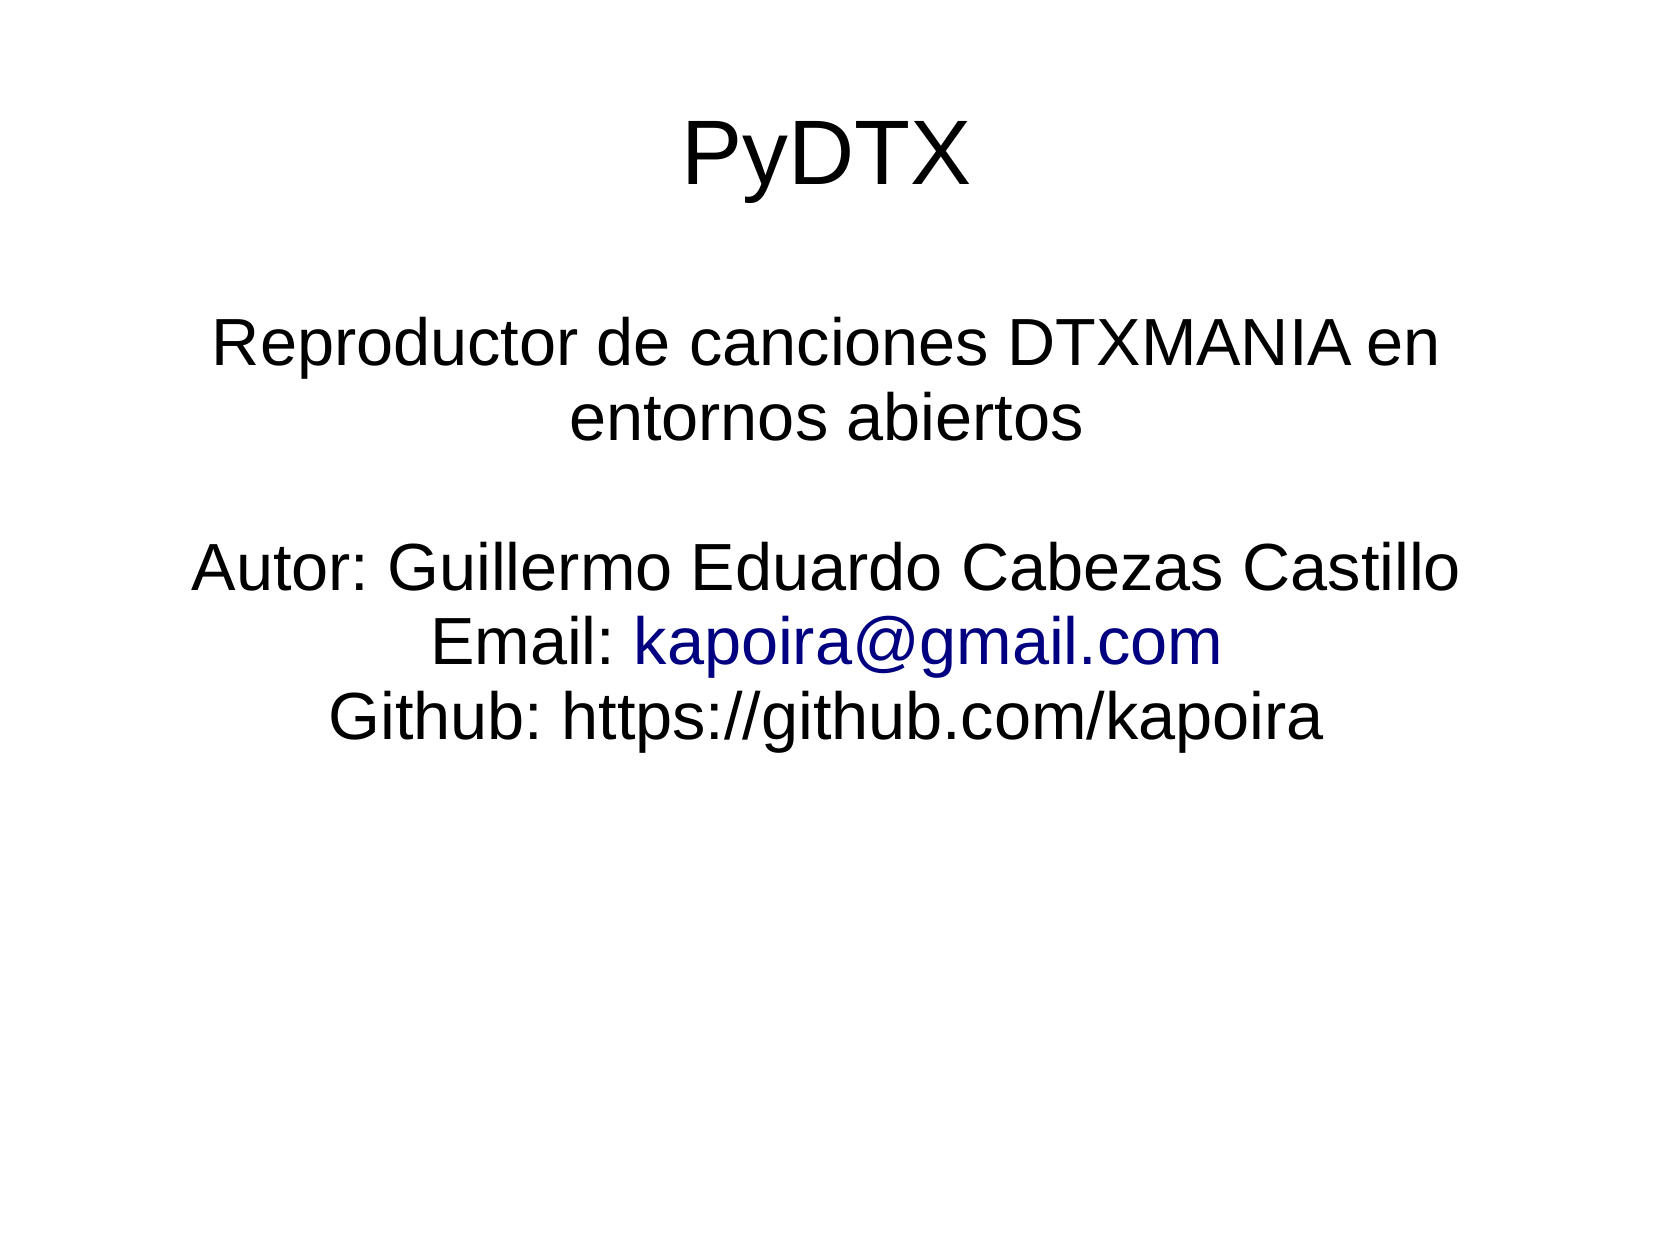

# PyDTX
Reproductor de canciones DTXMANIA en entornos abiertos
Autor: Guillermo Eduardo Cabezas Castillo
Email: kapoira@gmail.com
Github: https://github.com/kapoira